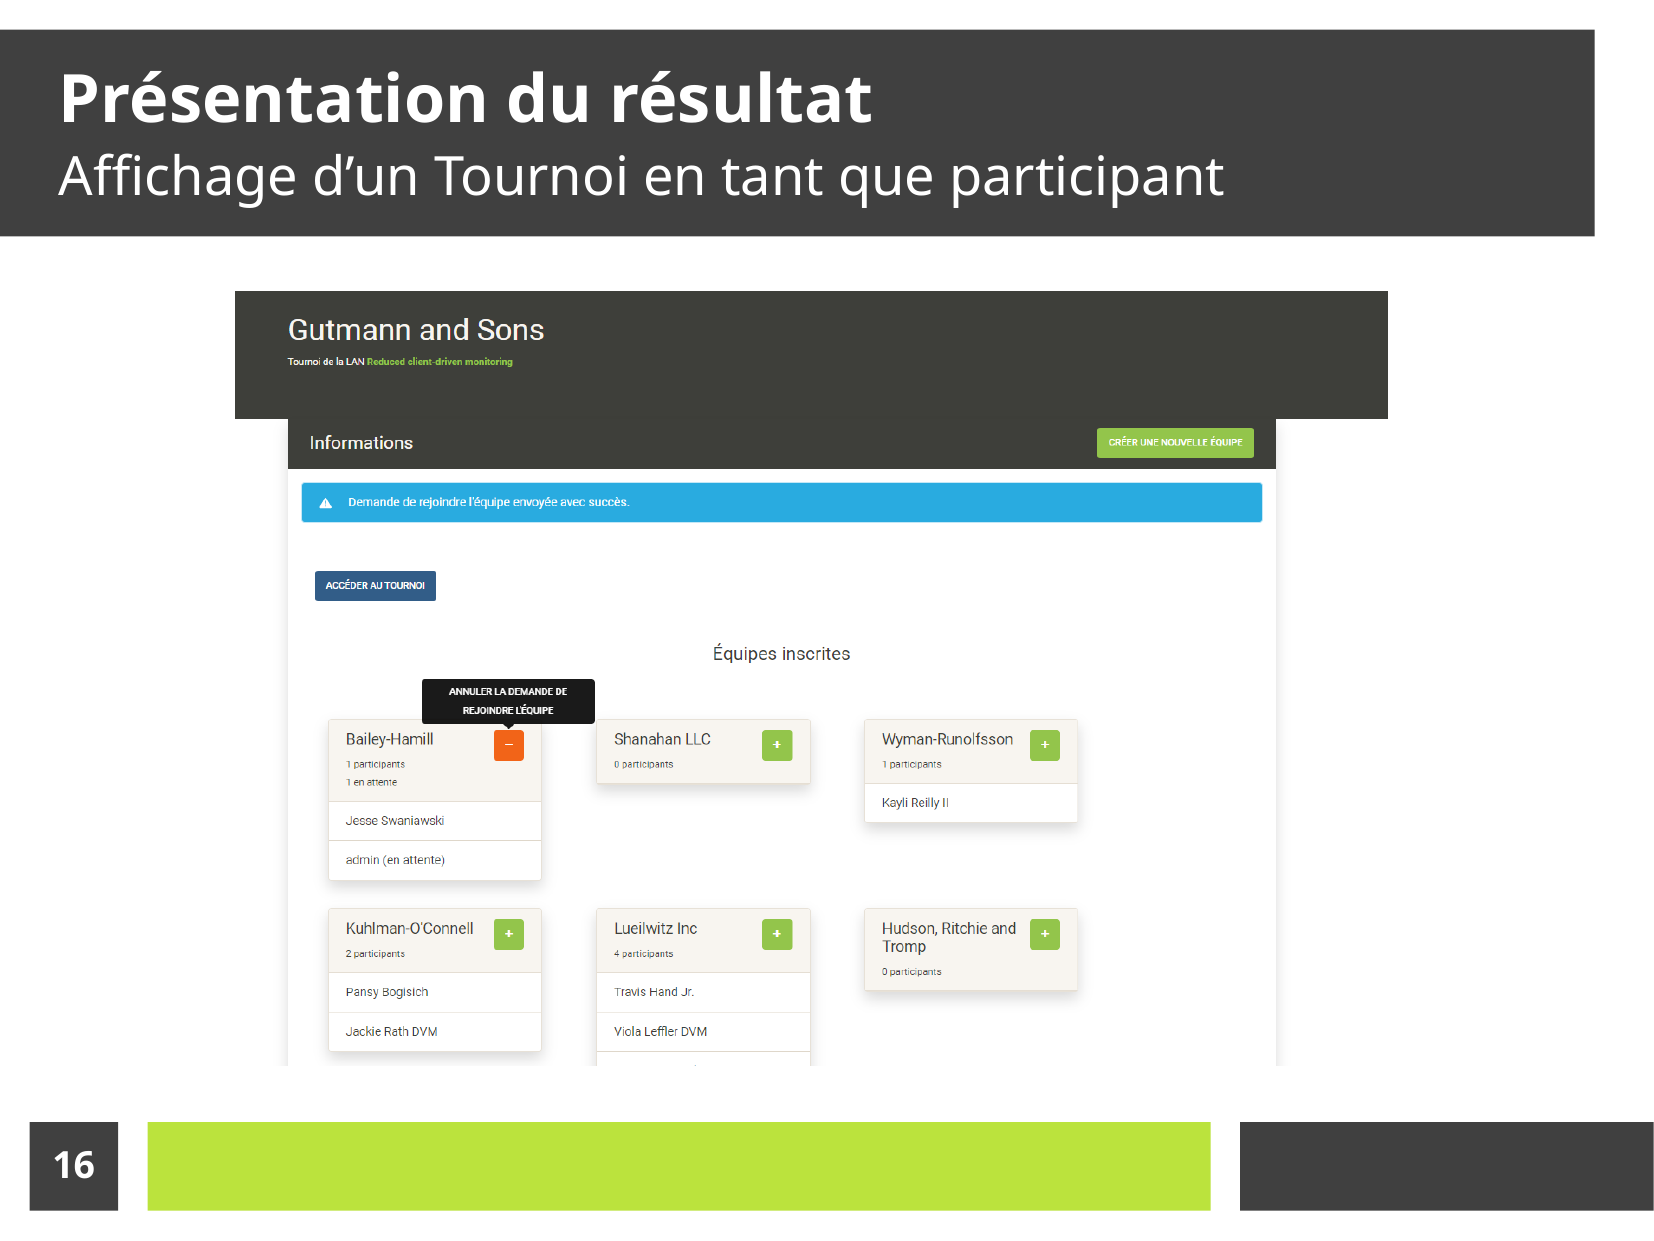

# Présentation du résultat
Affichage d’un Tournoi en tant que participant